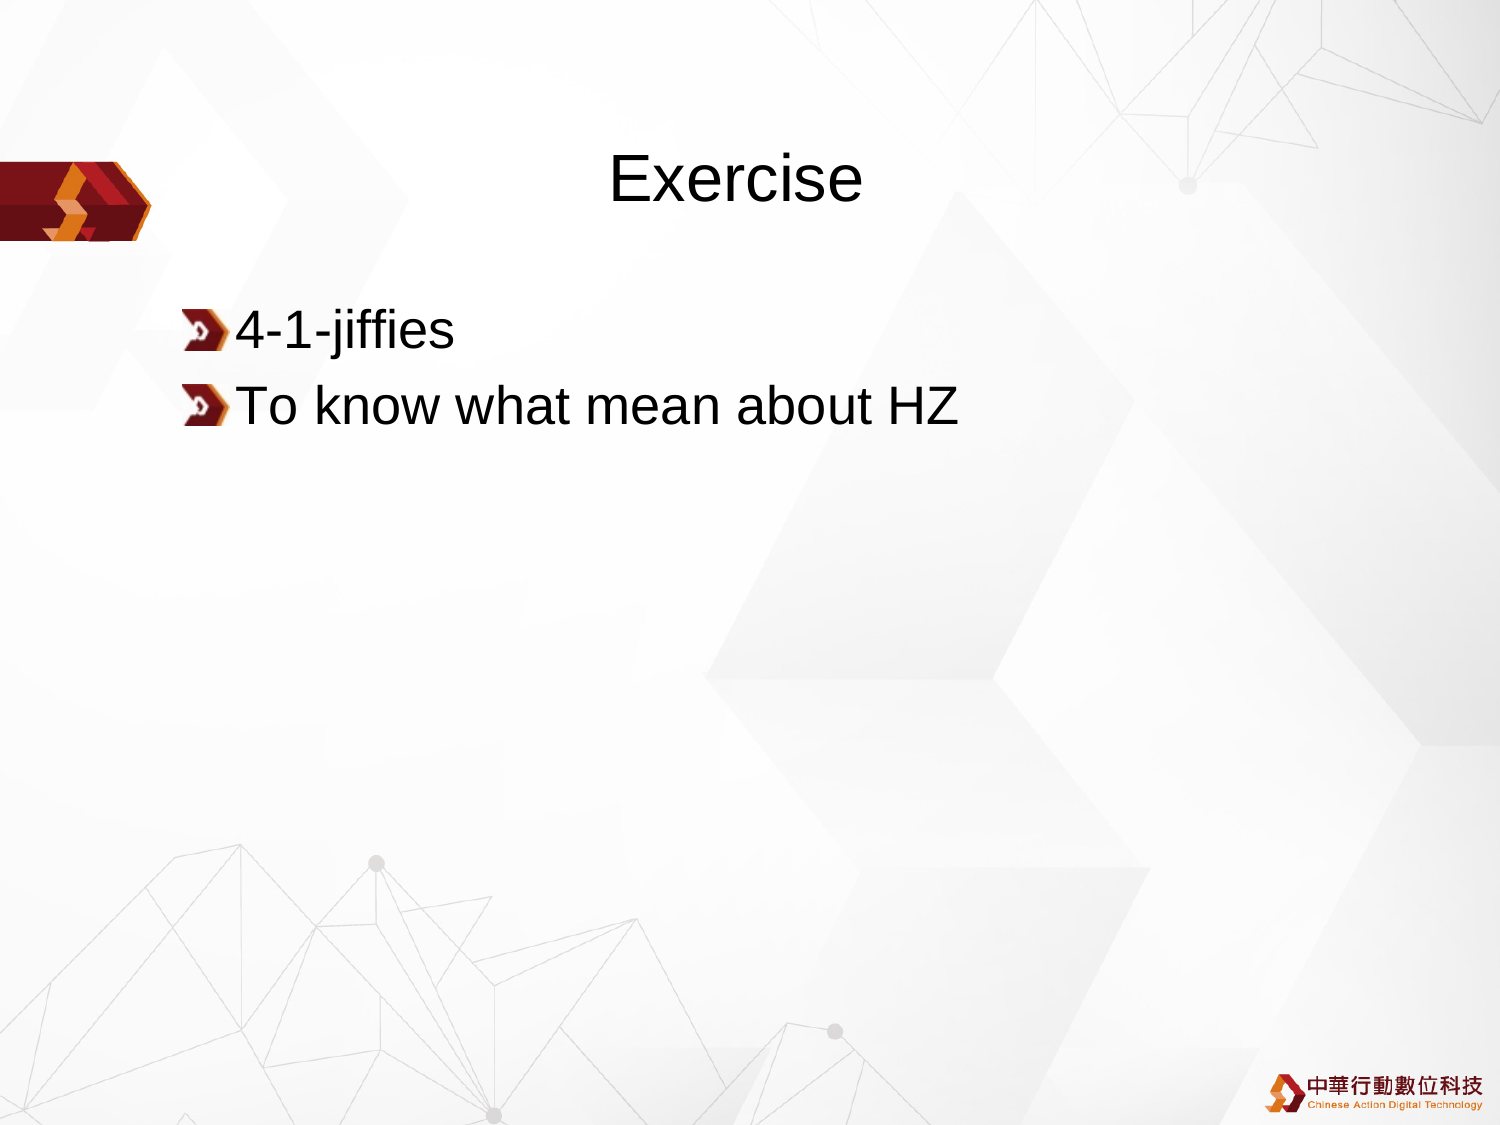

# Exercise
4-1-jiffies
To know what mean about HZ